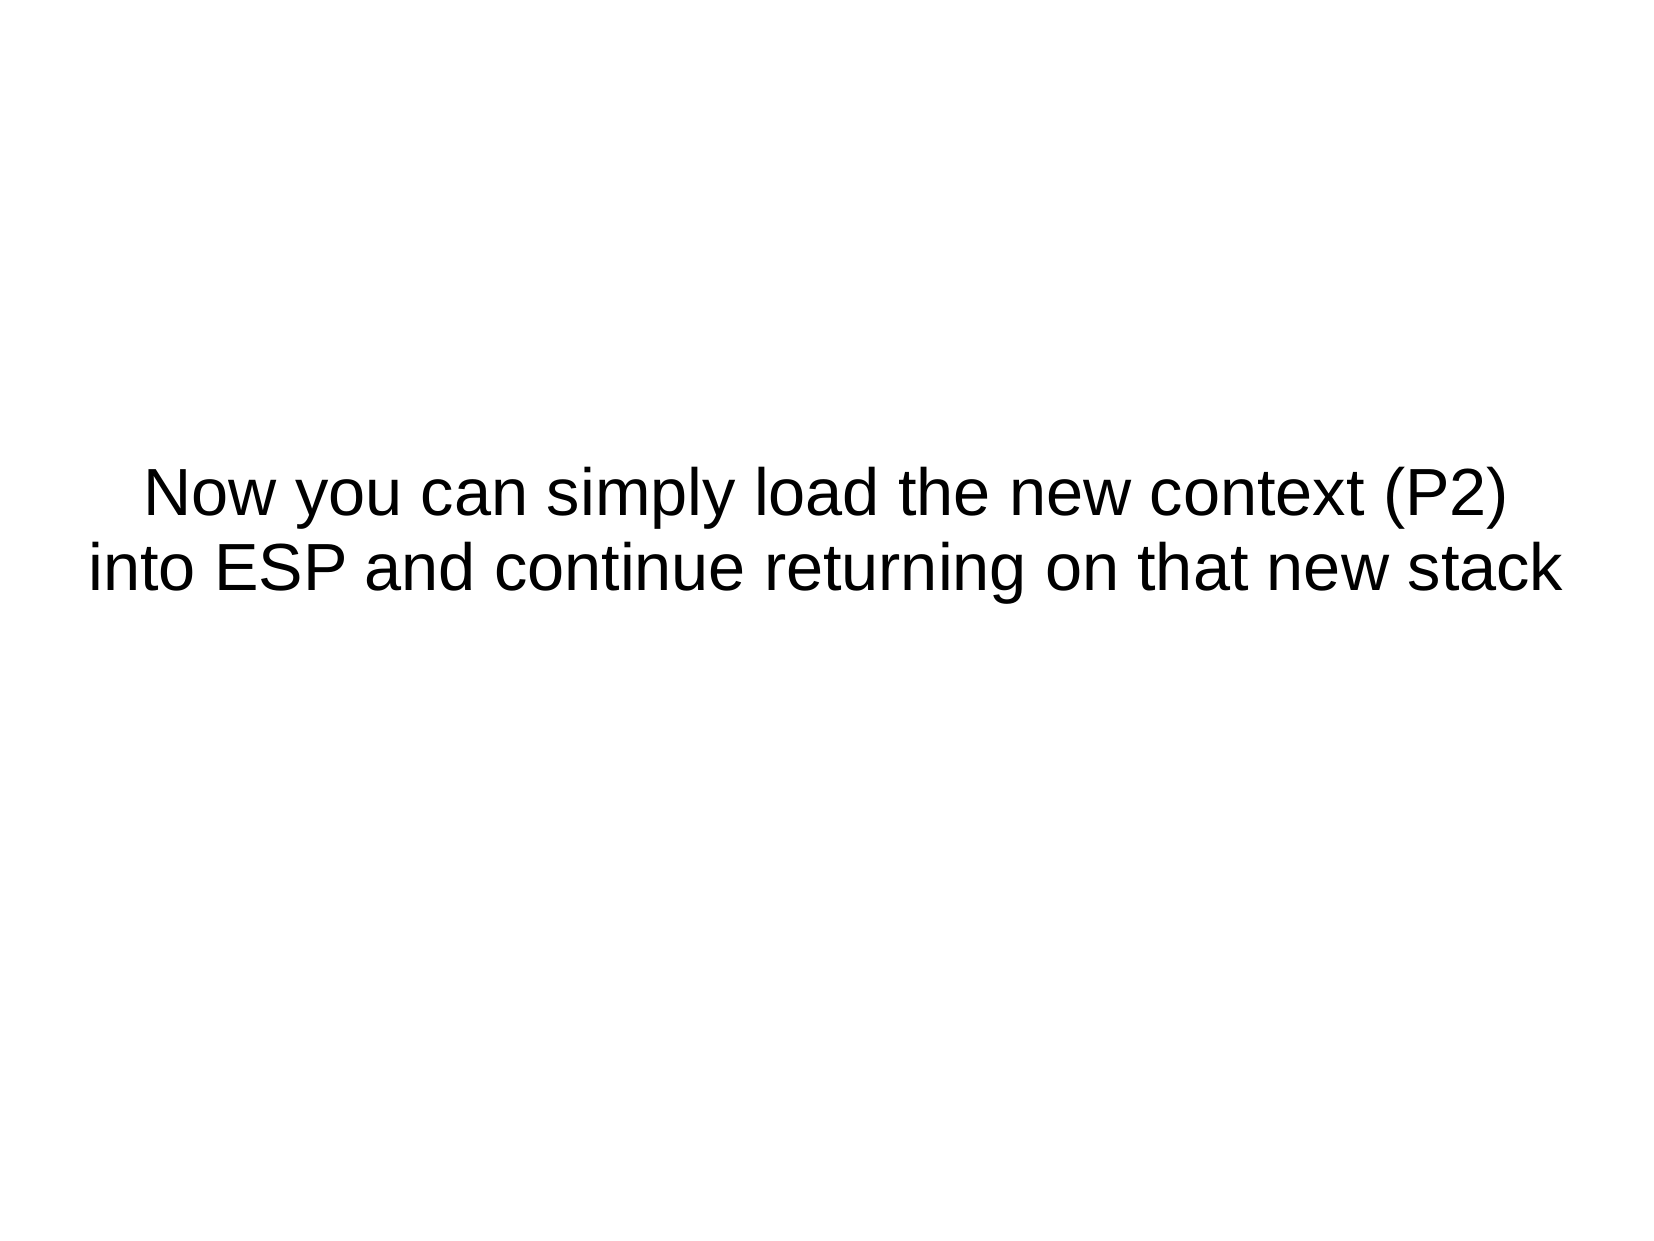

# Now you can simply load the new context (P2) into ESP and continue returning on that new stack